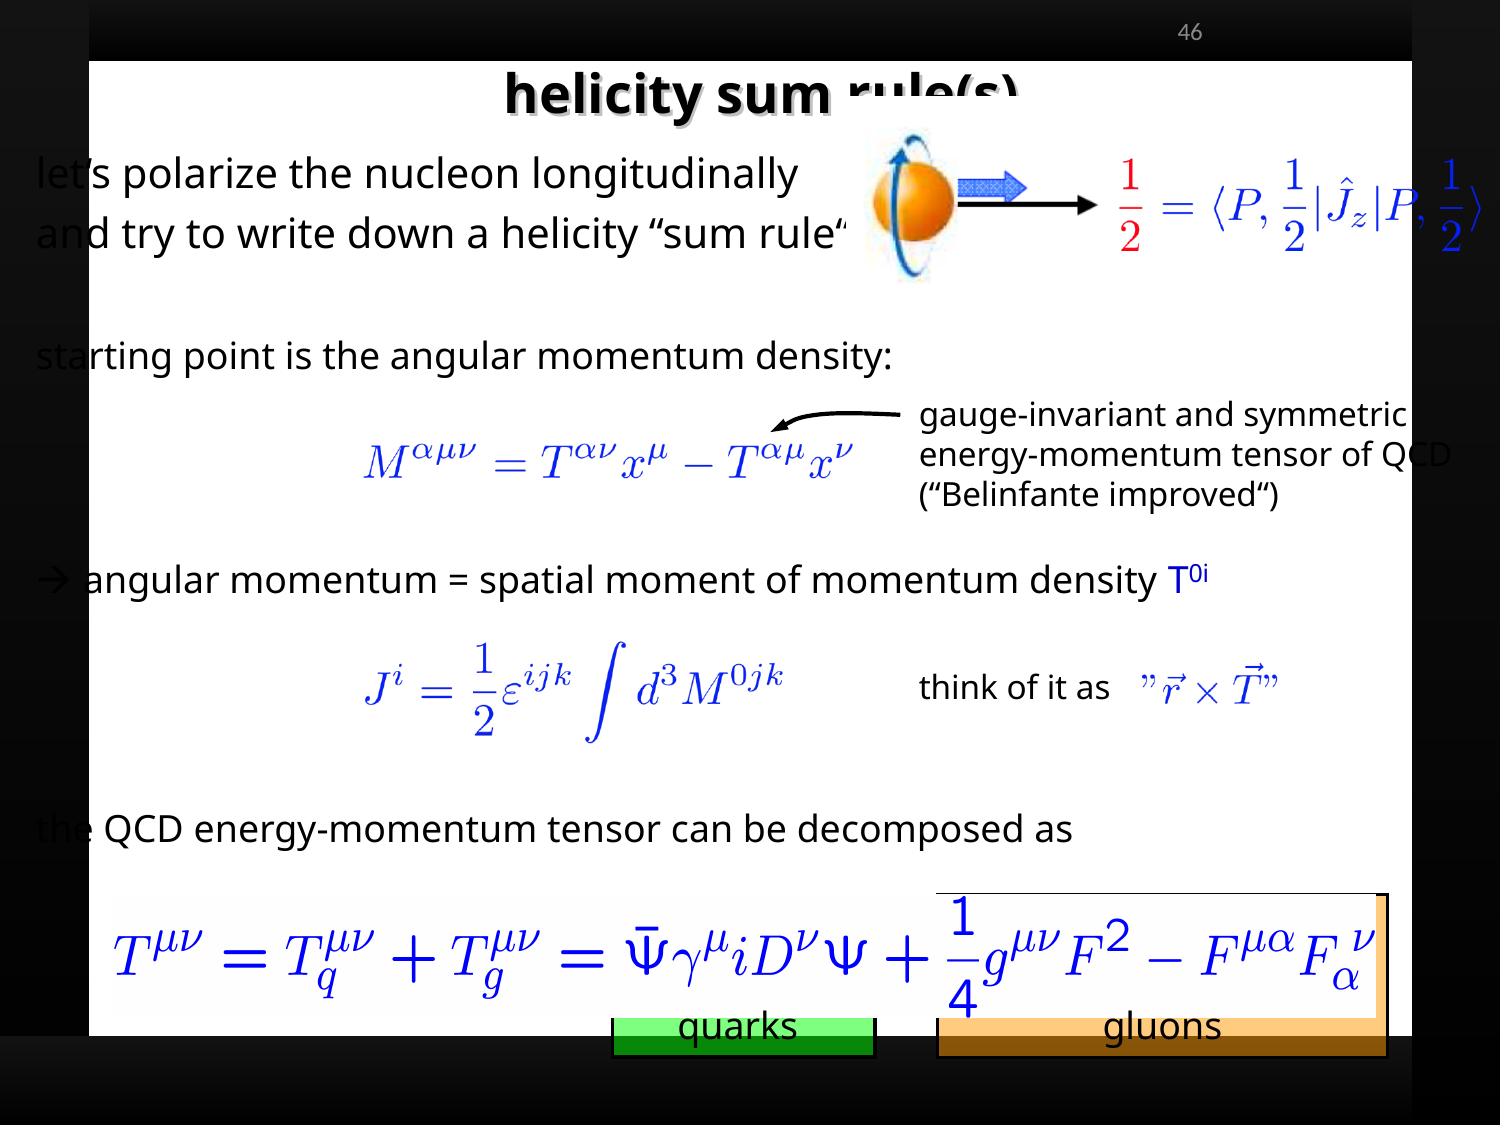

helicity sum rule(s)
42
let‘s polarize the nucleon longitudinally
and try to write down a helicity “sum rule“
starting point is the angular momentum density:
gauge-invariant and symmetric
energy-momentum tensor of QCD
(“Belinfante improved“)
 angular momentum = spatial moment of momentum density T0i
think of it as
the QCD energy-momentum tensor can be decomposed as
quarks
gluons